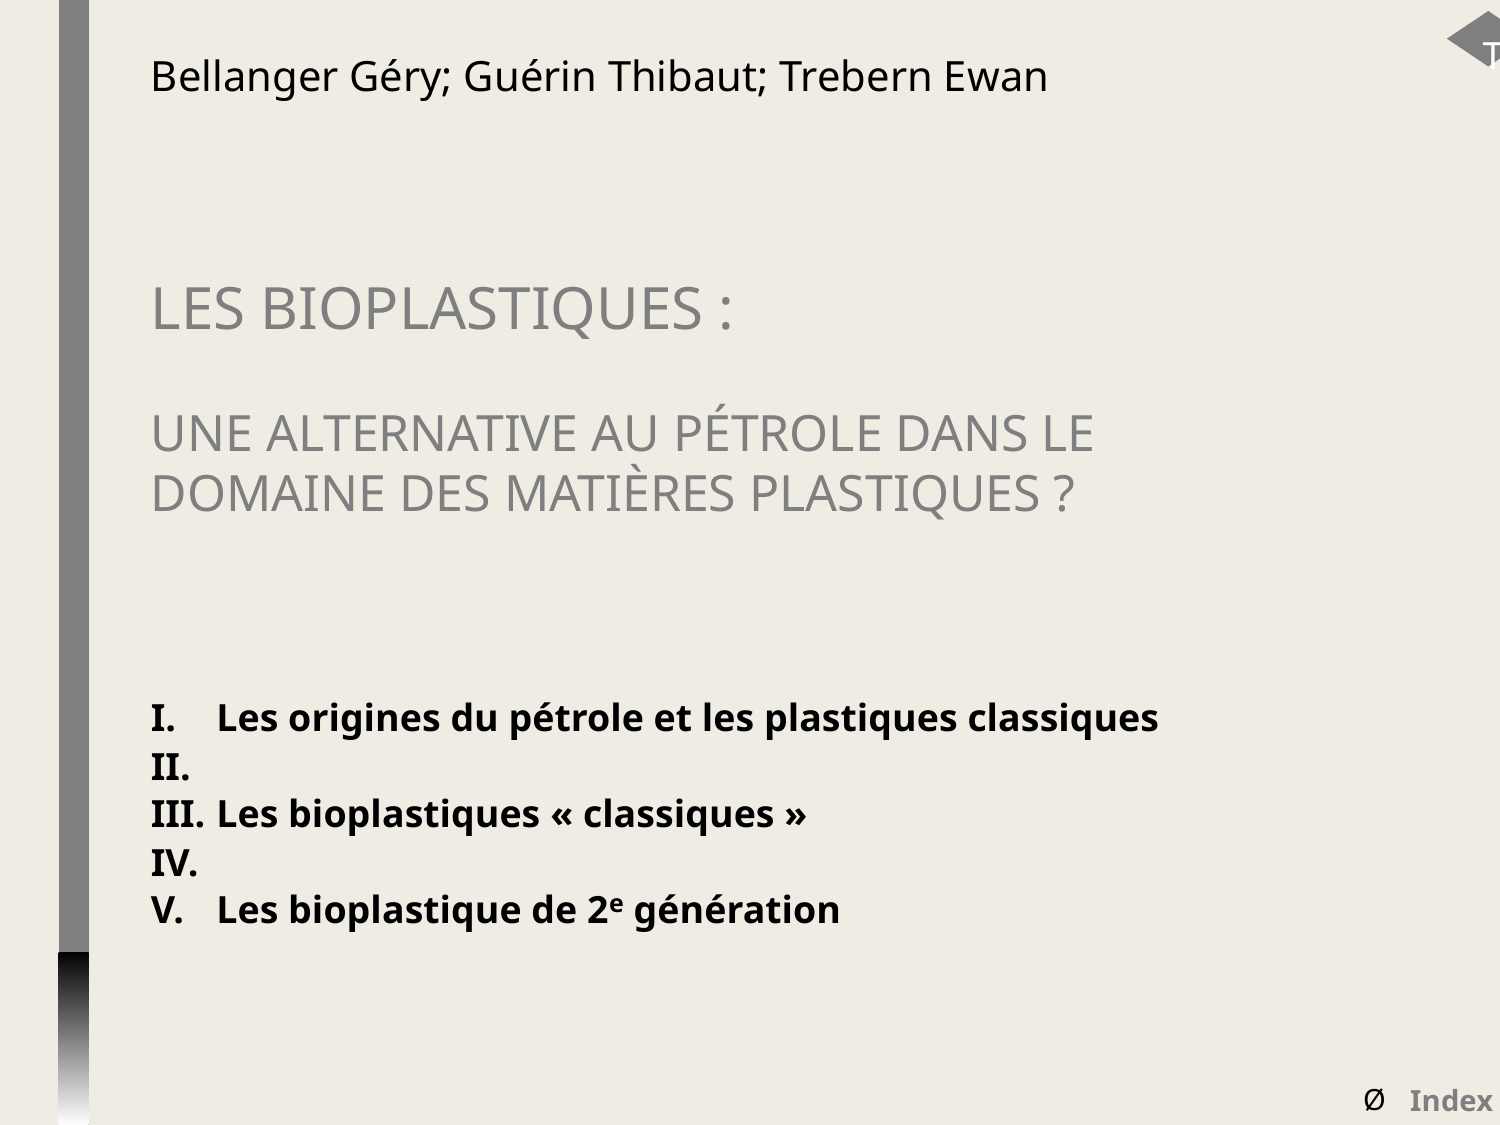

T
Bellanger Géry; Guérin Thibaut; Trebern Ewan
LES BIOPLASTIQUES :
UNE ALTERNATIVE AU PÉTROLE DANS LE DOMAINE DES MATIÈRES PLASTIQUES ?
Les origines du pétrole et les plastiques classiques
Les bioplastiques « classiques »
Les bioplastique de 2e génération
Index